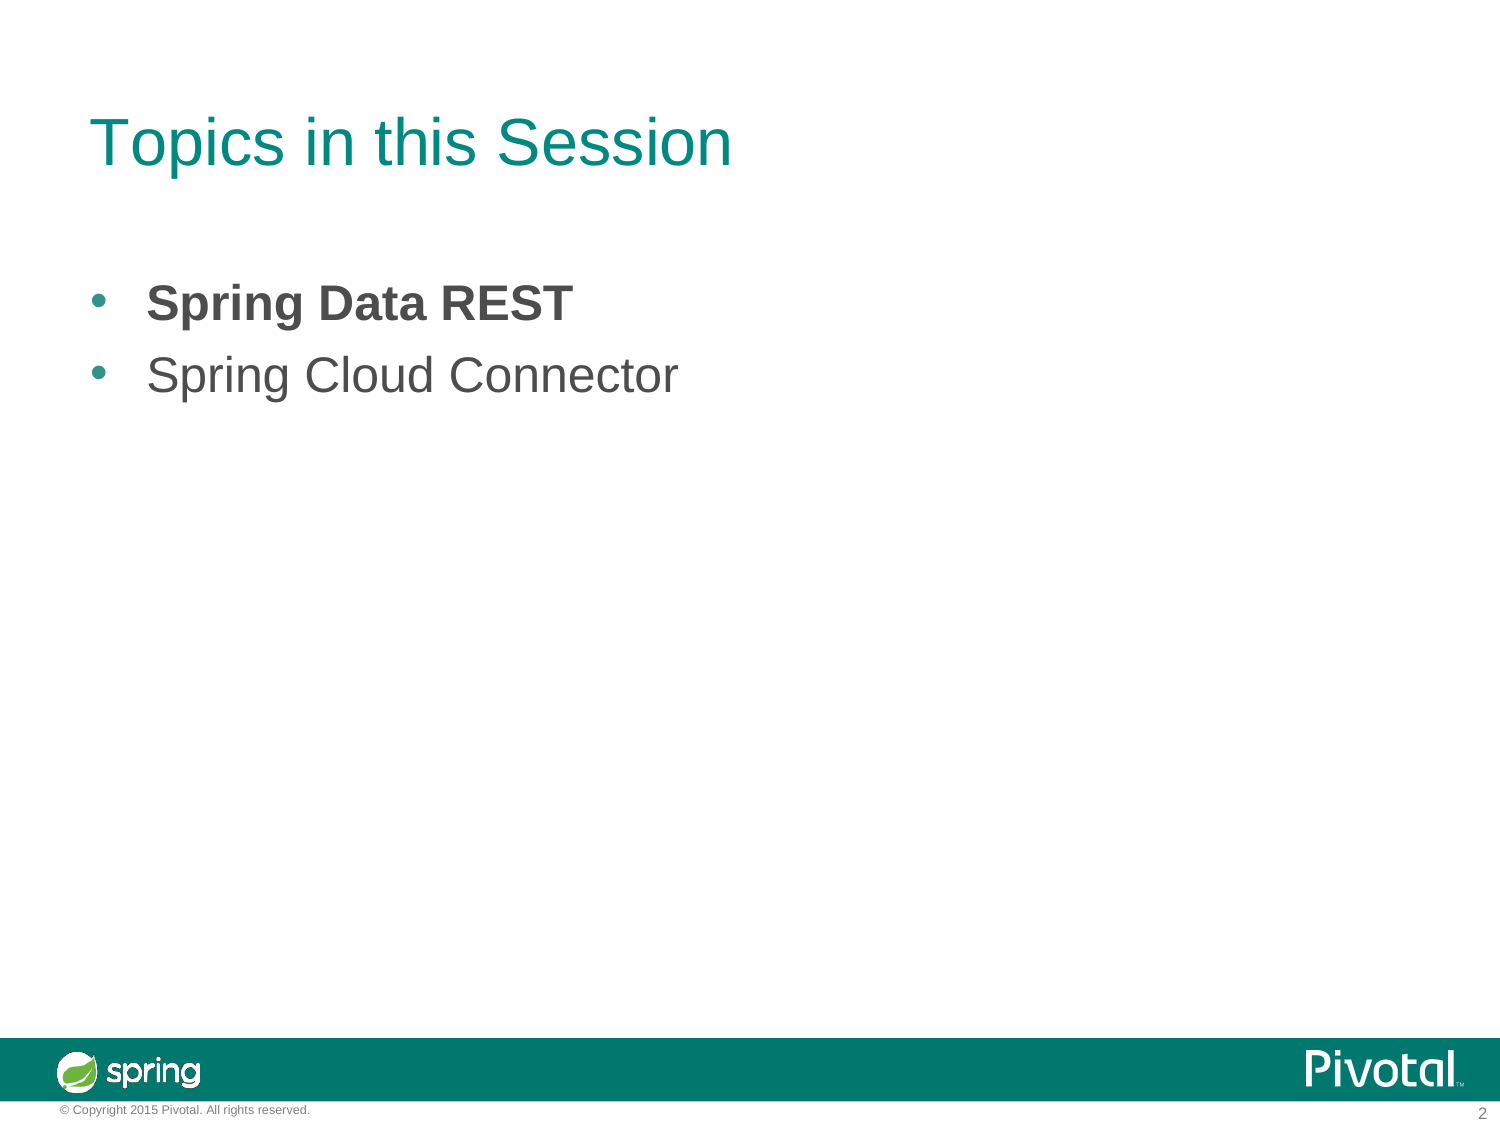

# Topics in this Session
Spring Data REST
Spring Cloud Connector